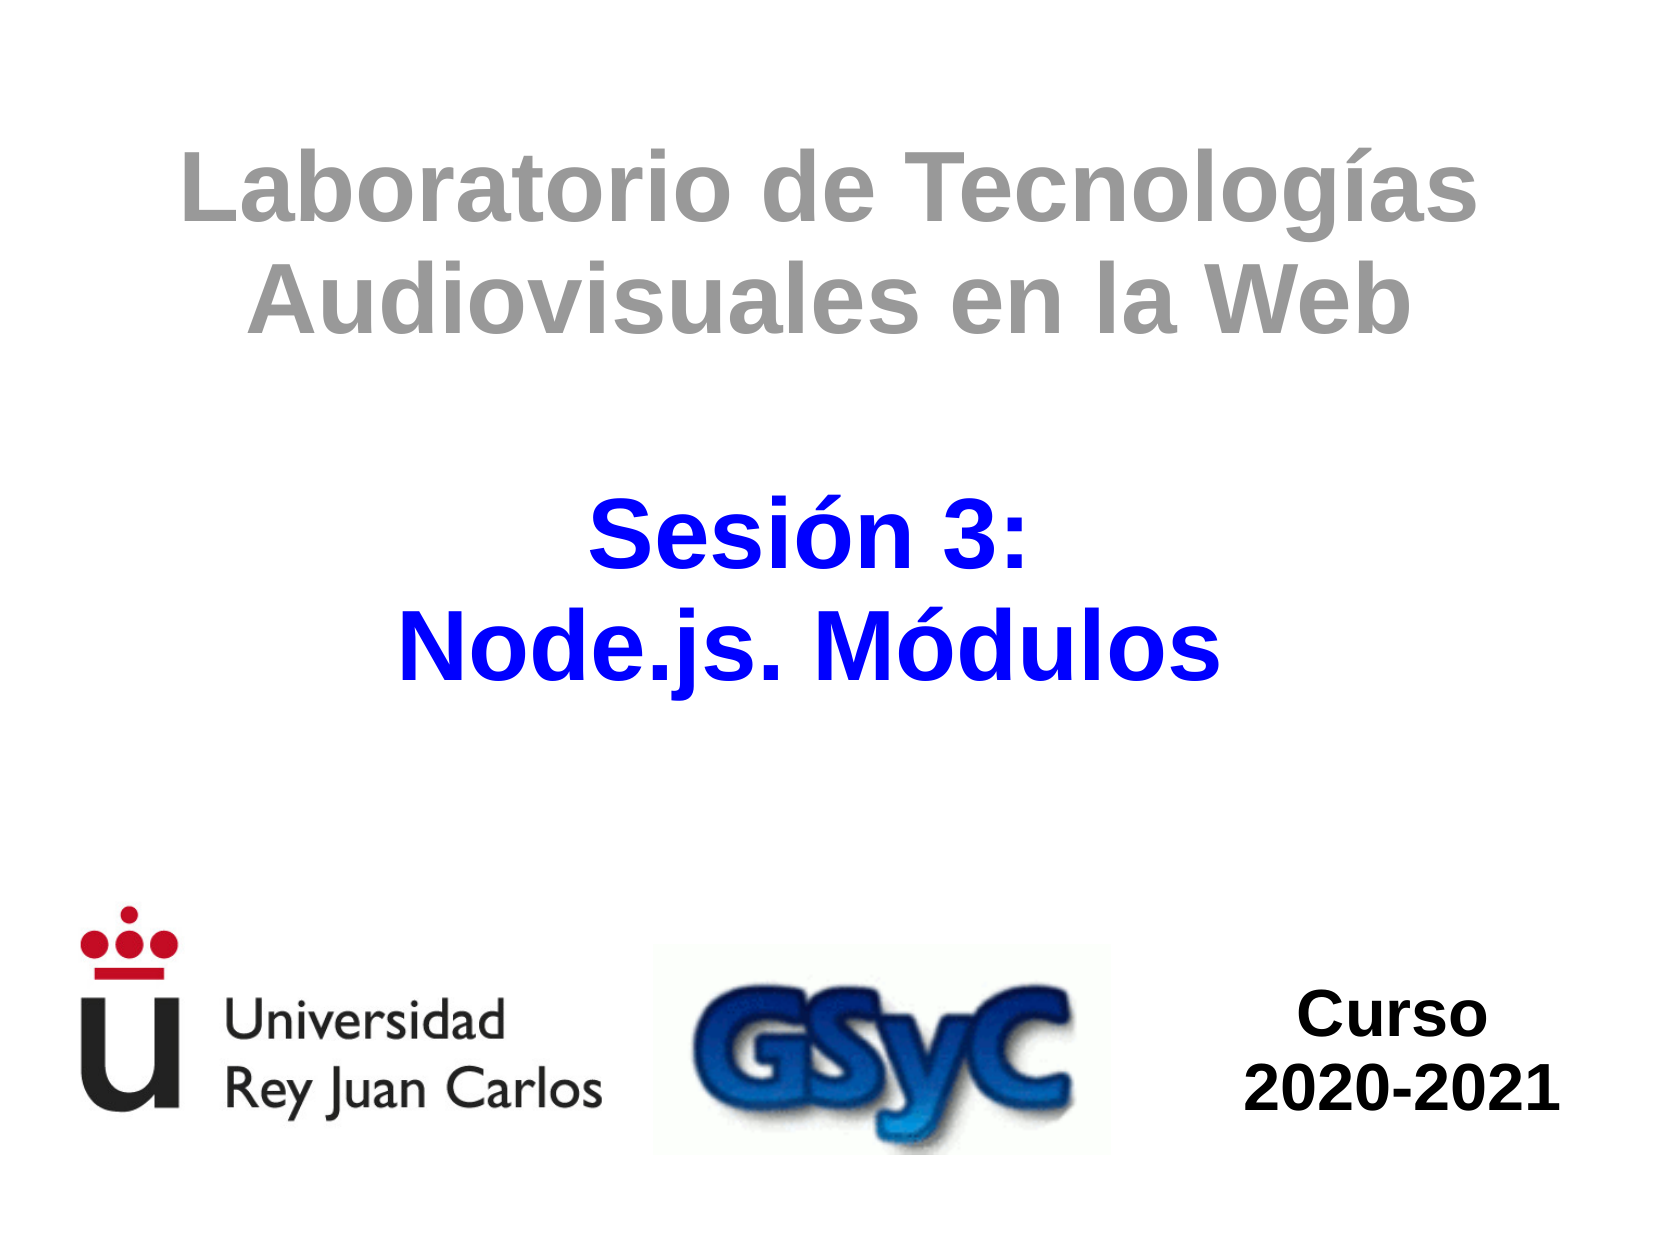

Laboratorio de Tecnologías Audiovisuales en la Web
# Sesión 3: Node.js. Módulos
Curso
2020-2021